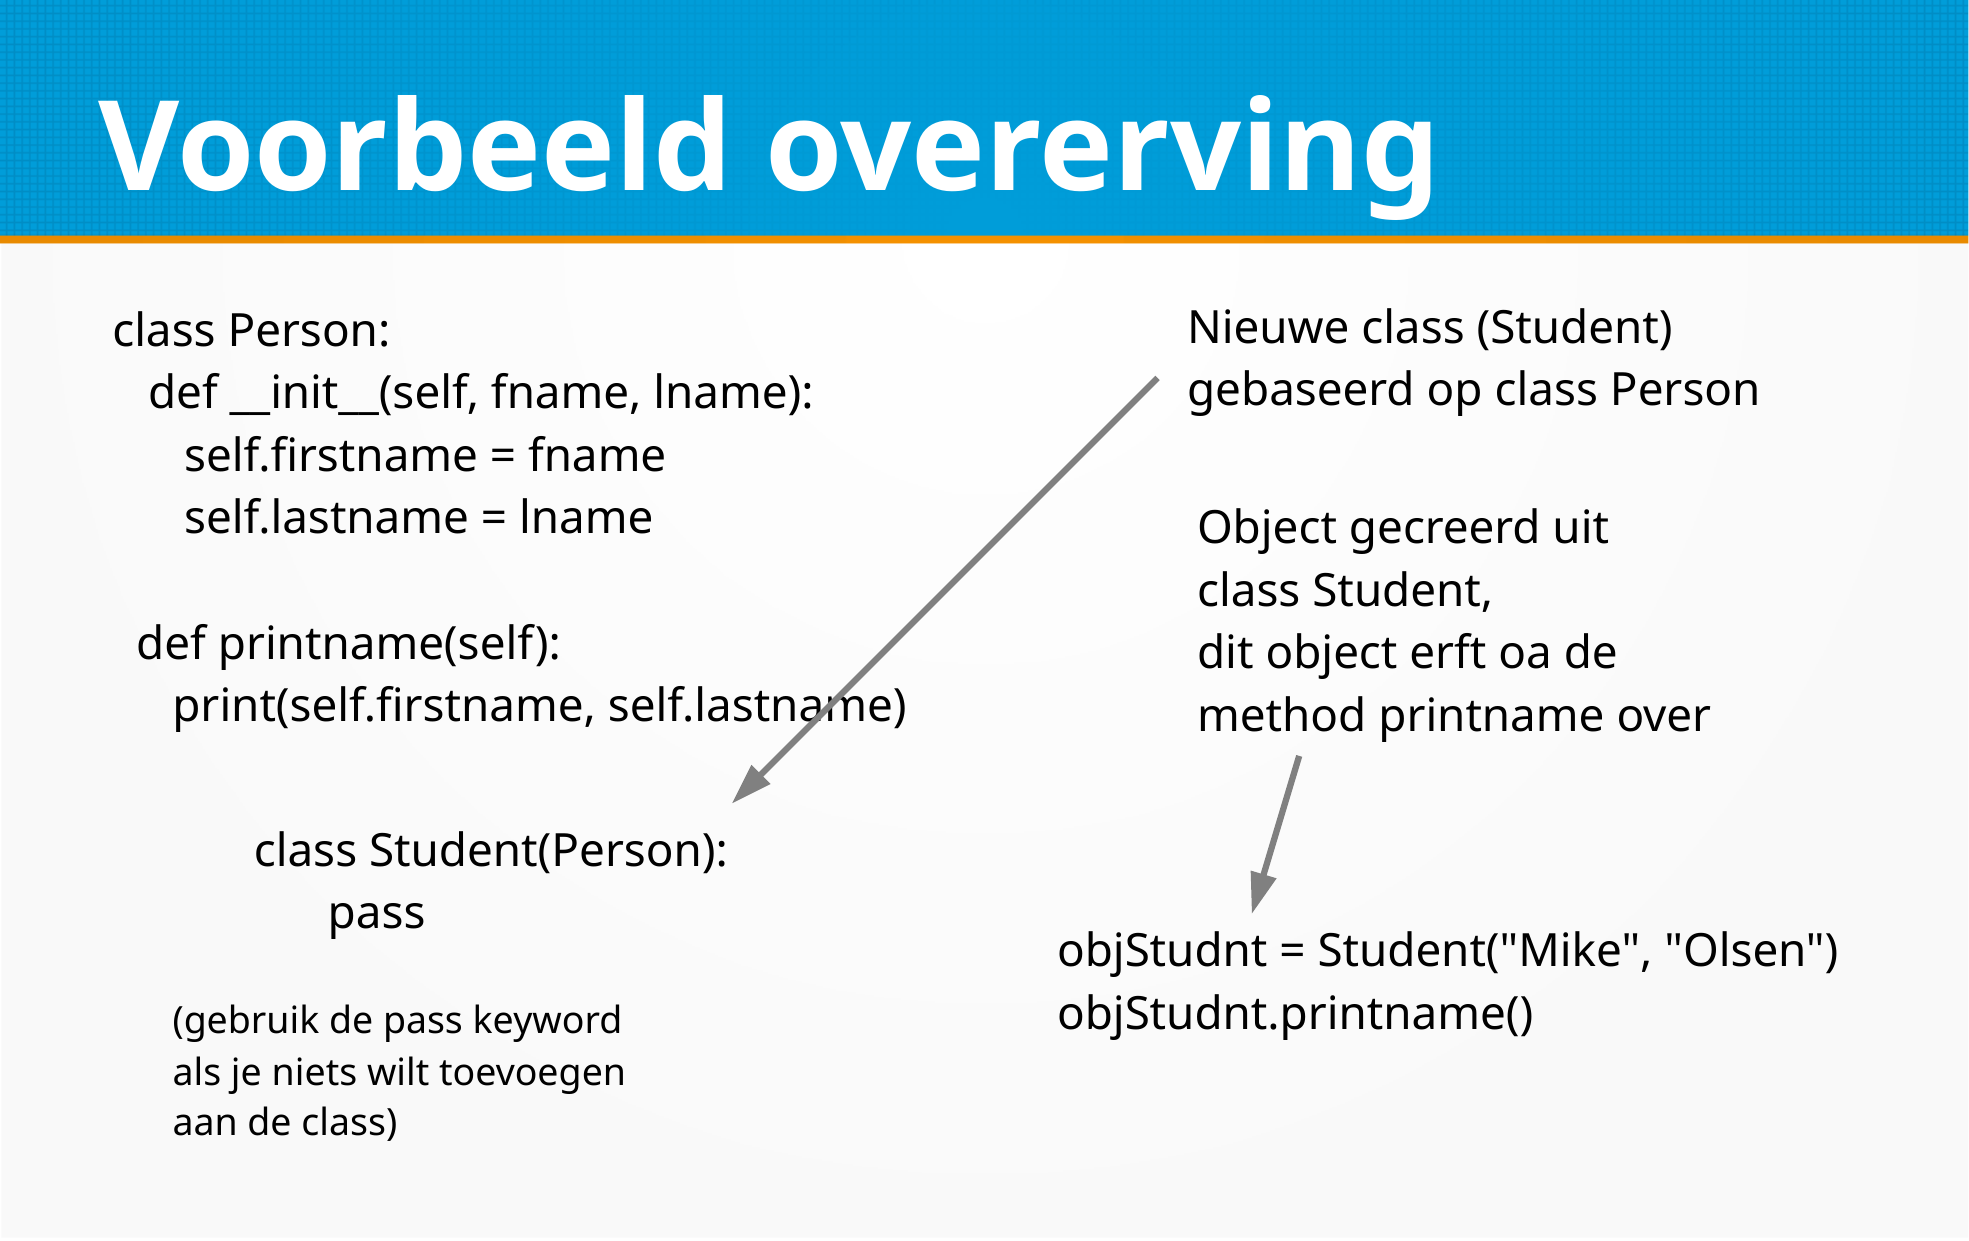

# Voorbeeld overerving
Nieuwe class (Student)
gebaseerd op class Person
class Person:
 def __init__(self, fname, lname):
 self.firstname = fname
 self.lastname = lname
 def printname(self):
 print(self.firstname, self.lastname)
Object gecreerd uit
class Student,
dit object erft oa de
method printname over
class Student(Person):
	pass
objStudnt = Student("Mike", "Olsen")
objStudnt.printname()
(gebruik de pass keyword
als je niets wilt toevoegen
aan de class)